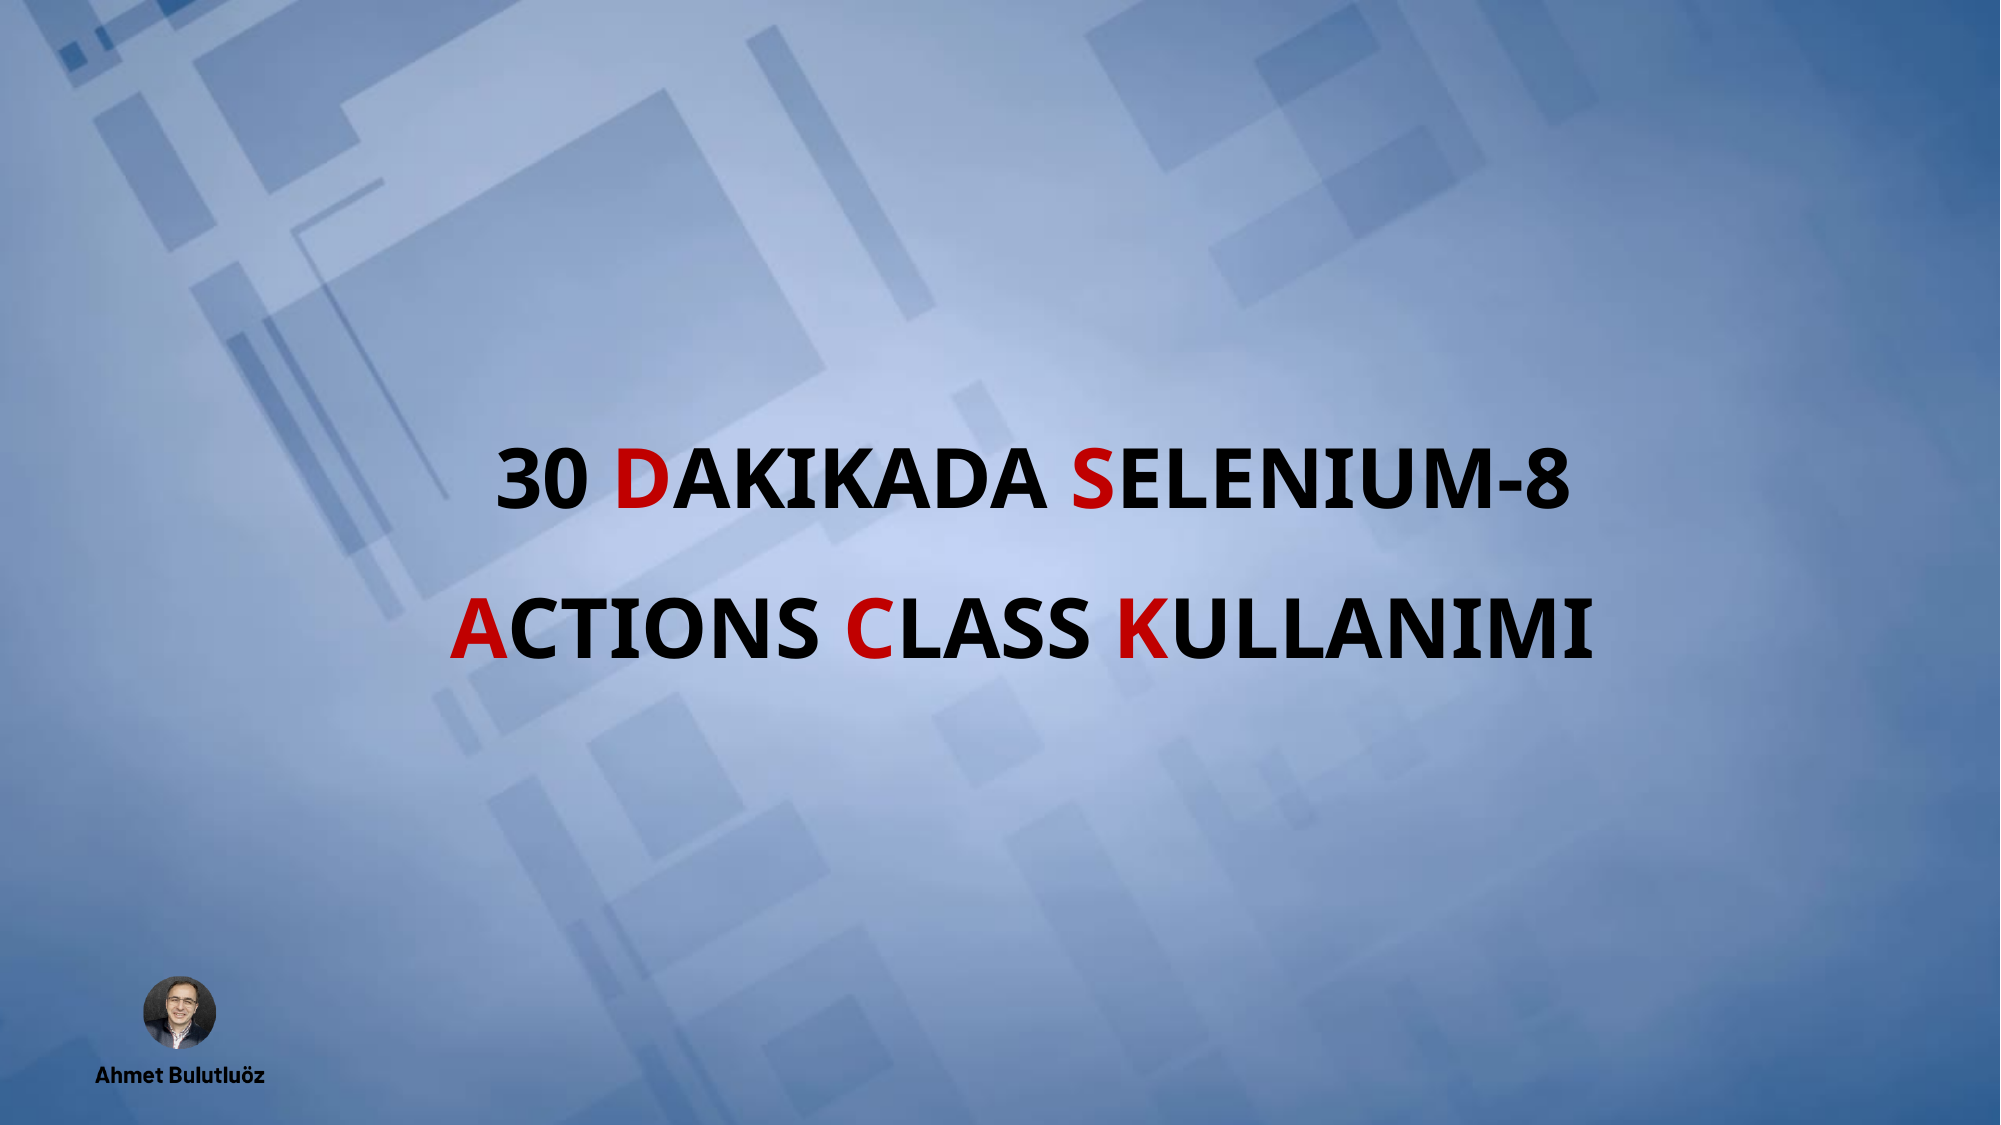

# 30 Dakikada Selenium-8 ACtIONS cLASs kULLANIMI